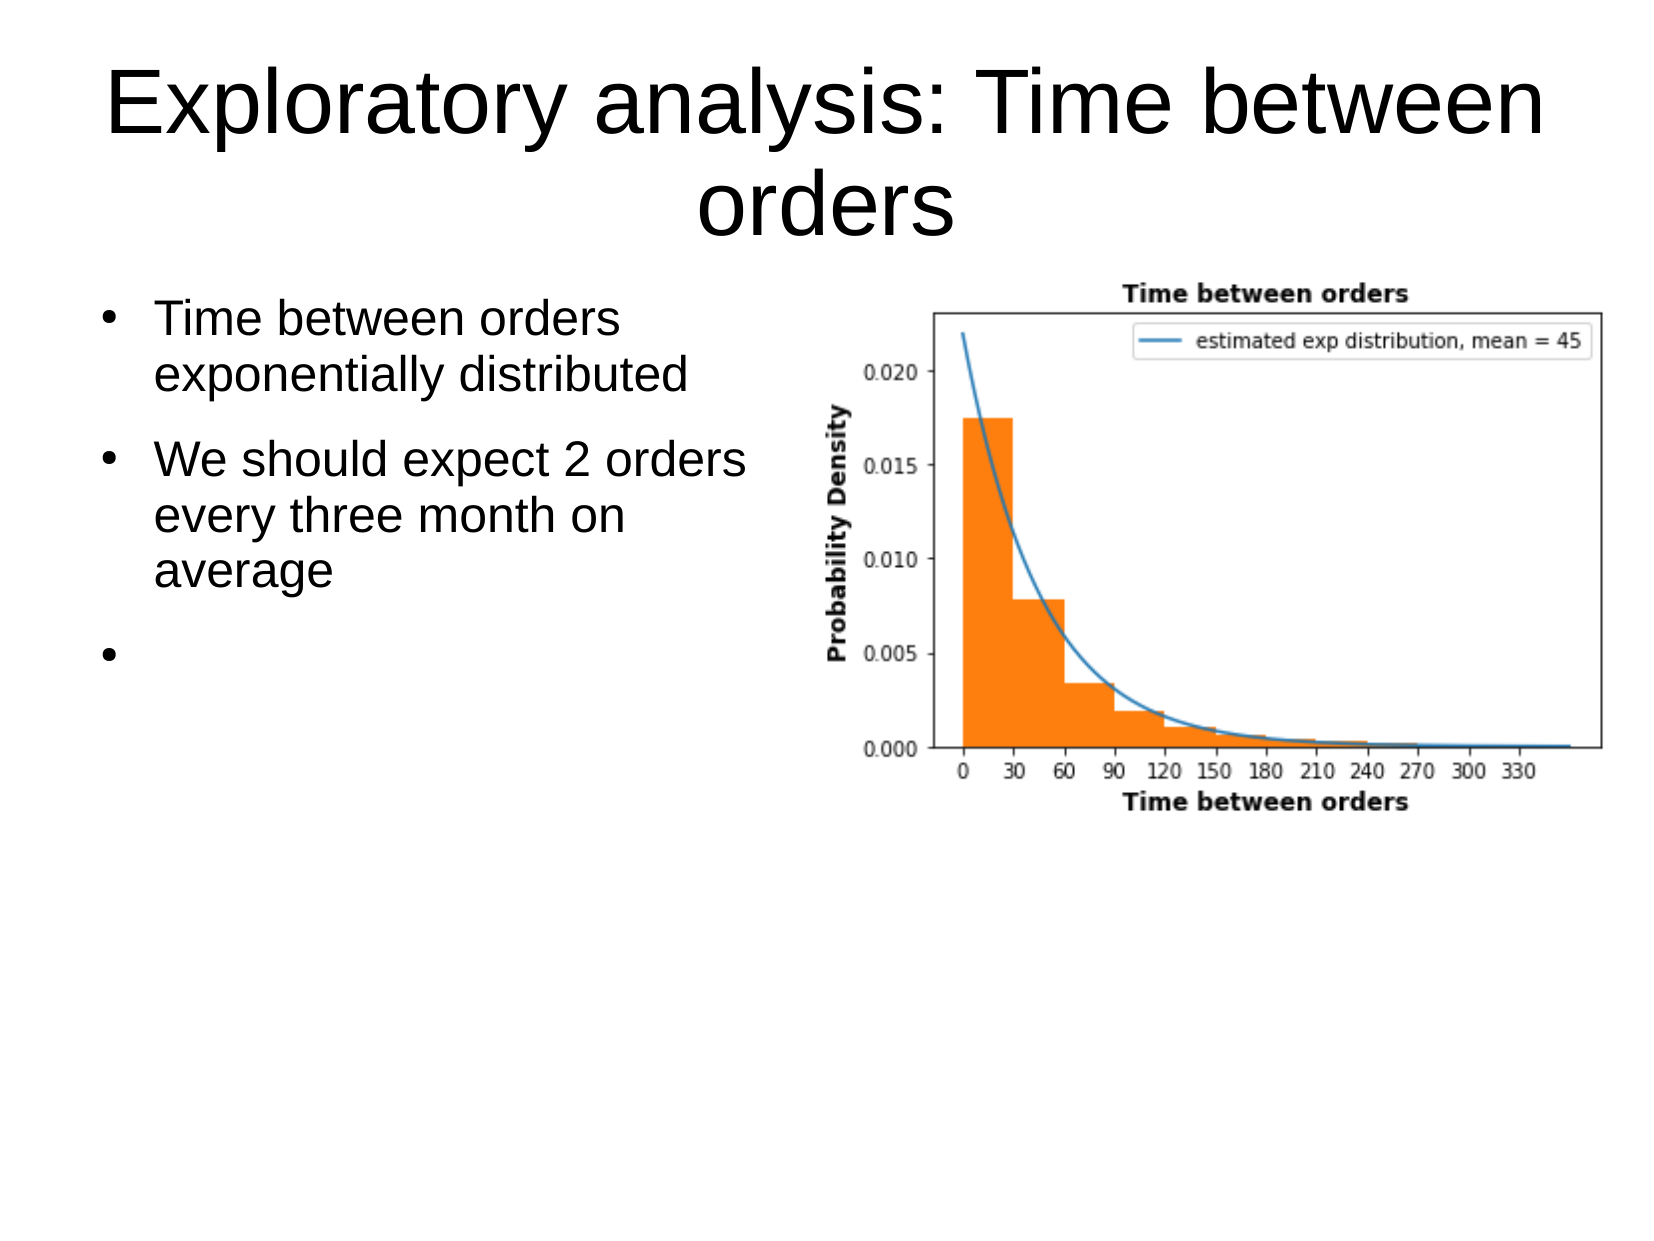

# Exploratory analysis: Time between orders
Time between orders exponentially distributed
We should expect 2 orders every three month on average